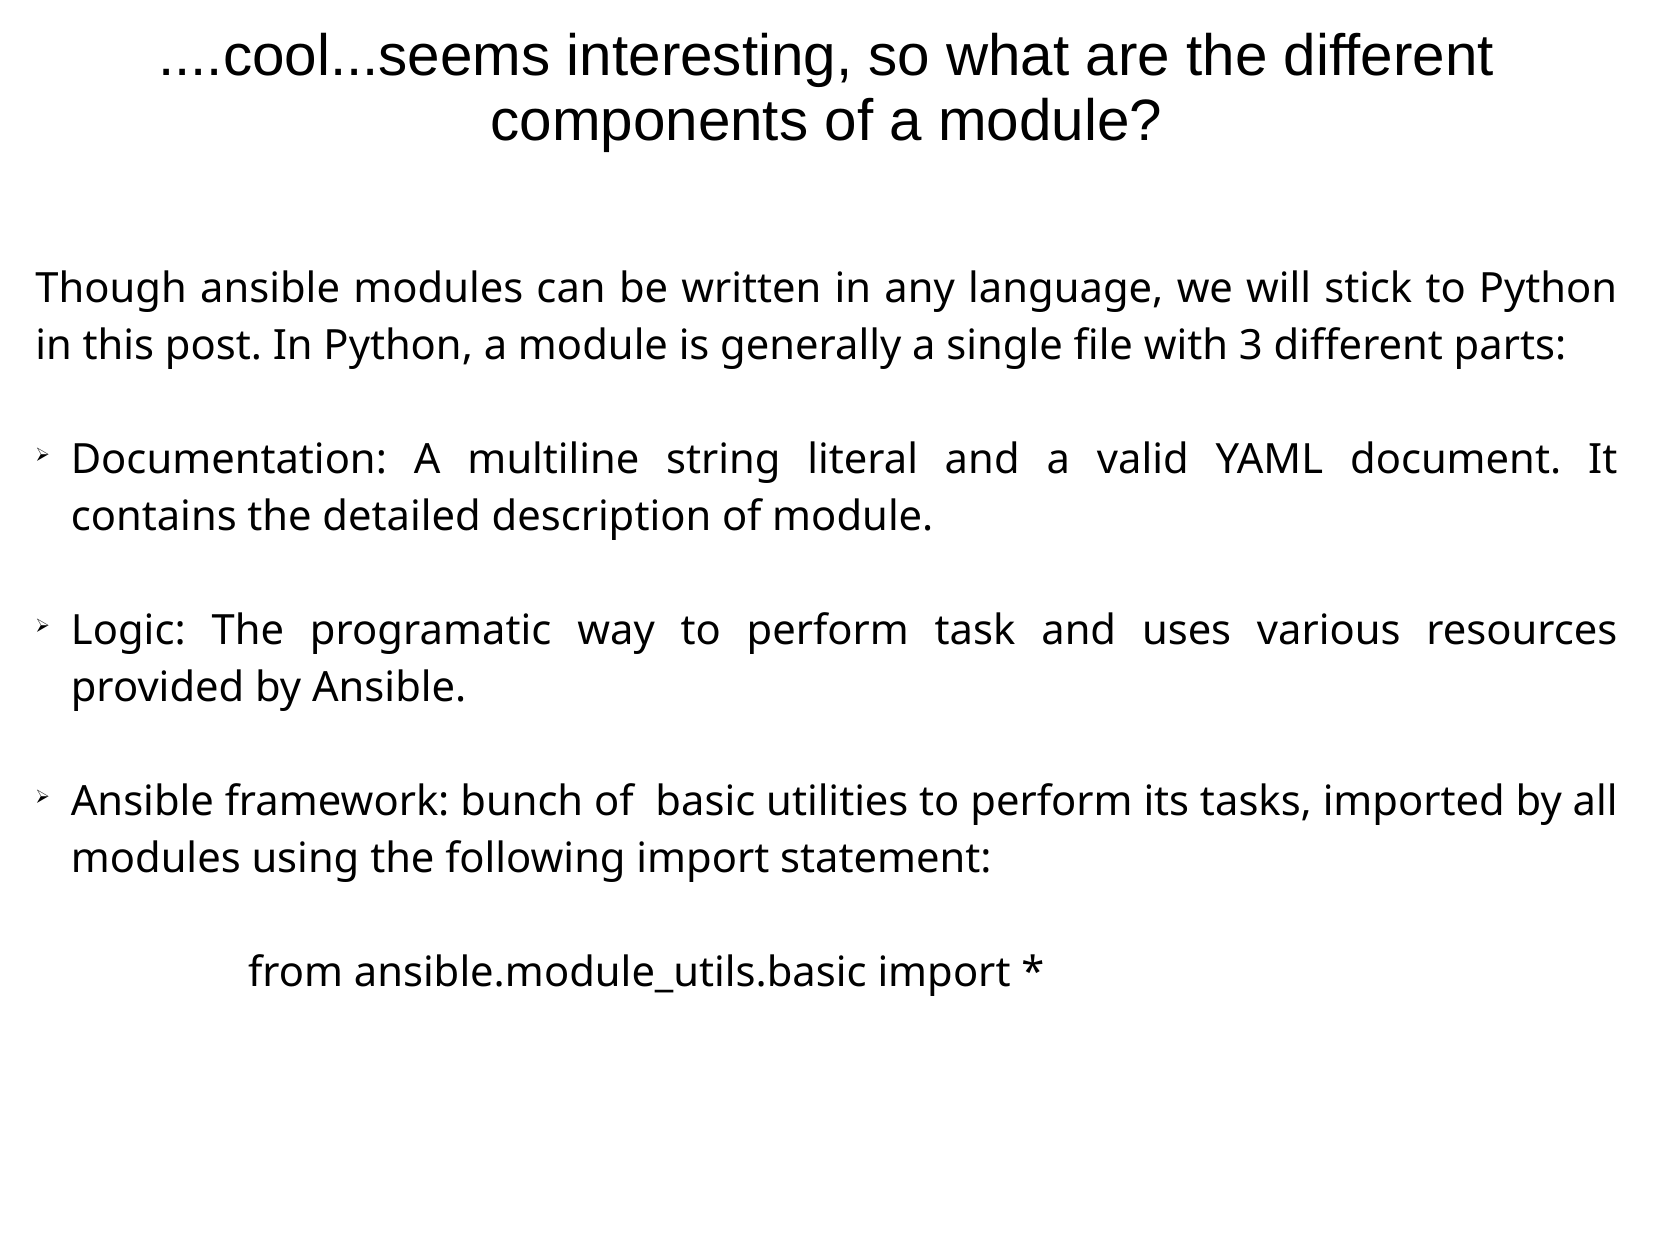

# ....cool...seems interesting, so what are the different components of a module?
Though ansible modules can be written in any language, we will stick to Python in this post. In Python, a module is generally a single file with 3 different parts:
Documentation: A multiline string literal and a valid YAML document. It contains the detailed description of module.
Logic: The programatic way to perform task and uses various resources provided by Ansible.
Ansible framework: bunch of basic utilities to perform its tasks, imported by all modules using the following import statement:
from ansible.module_utils.basic import *